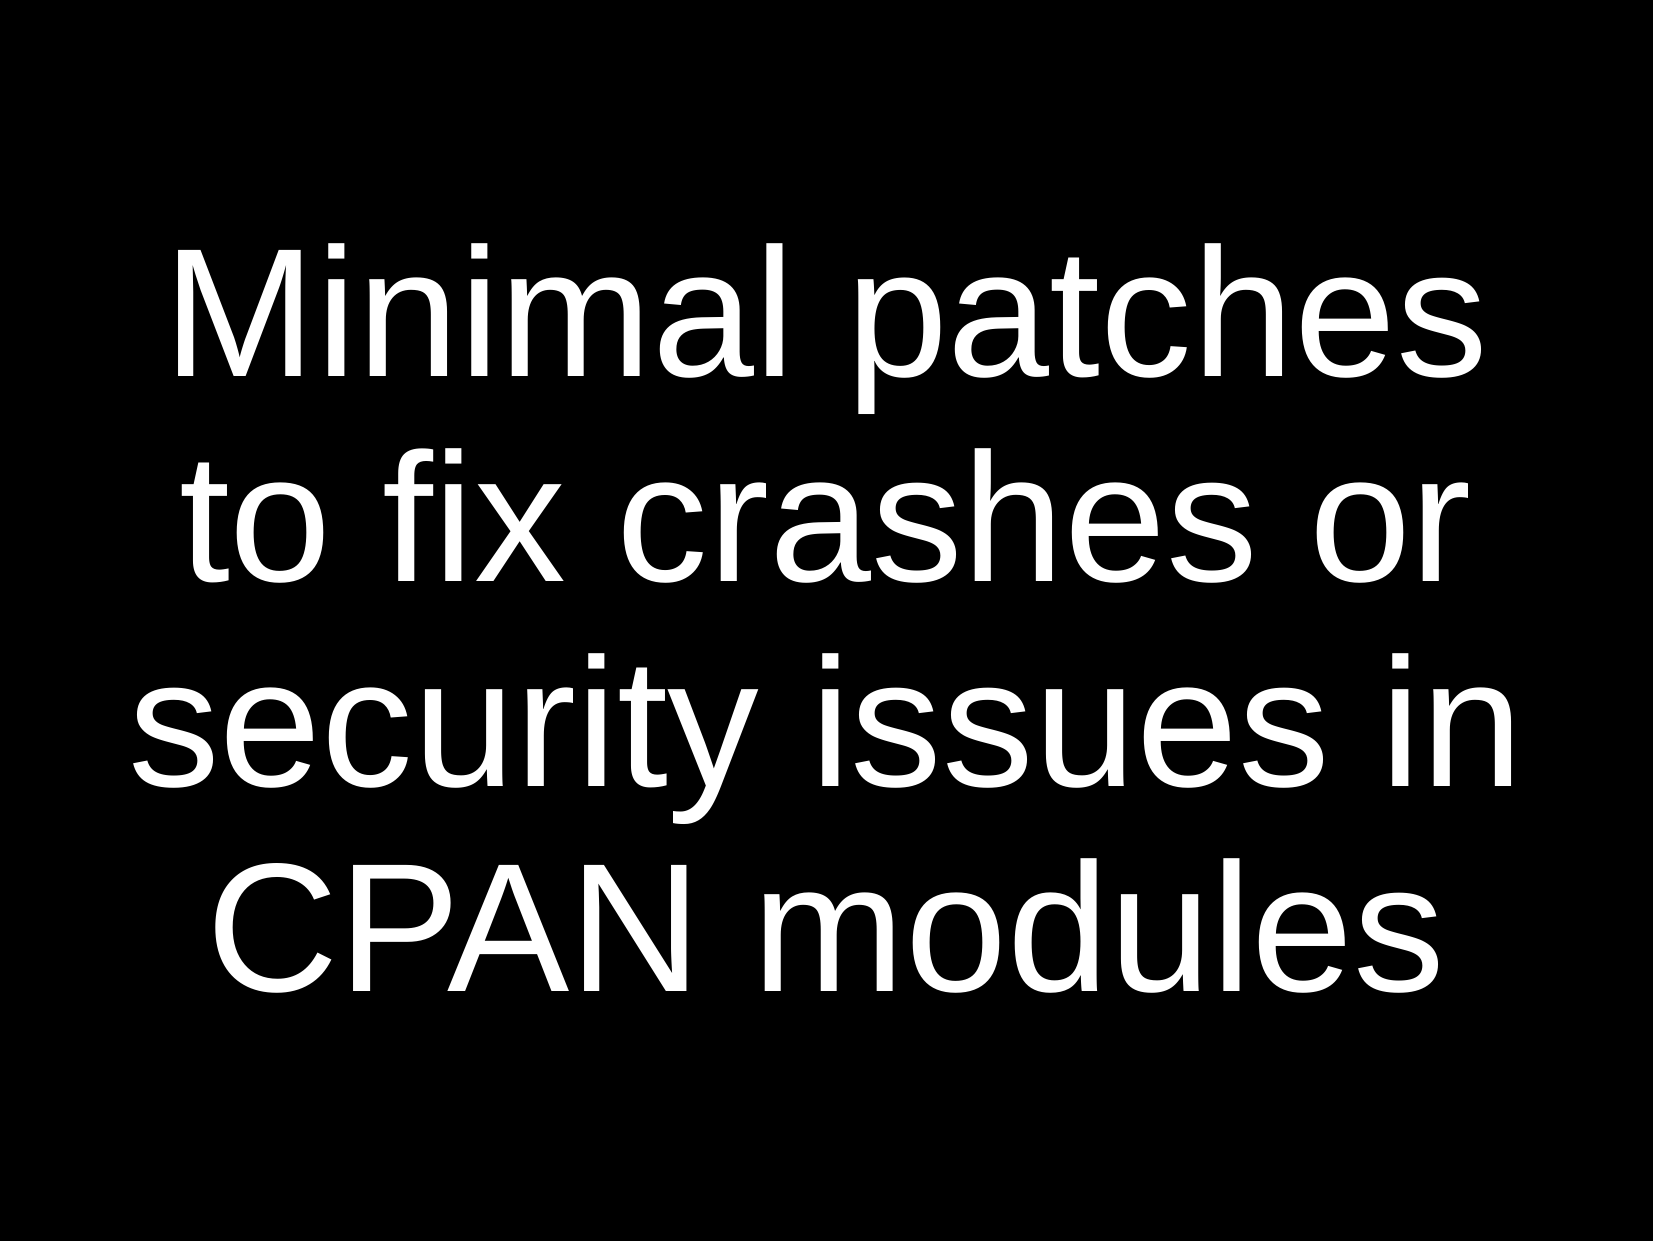

# Minimal patches to fix crashes or security issues in CPAN modules